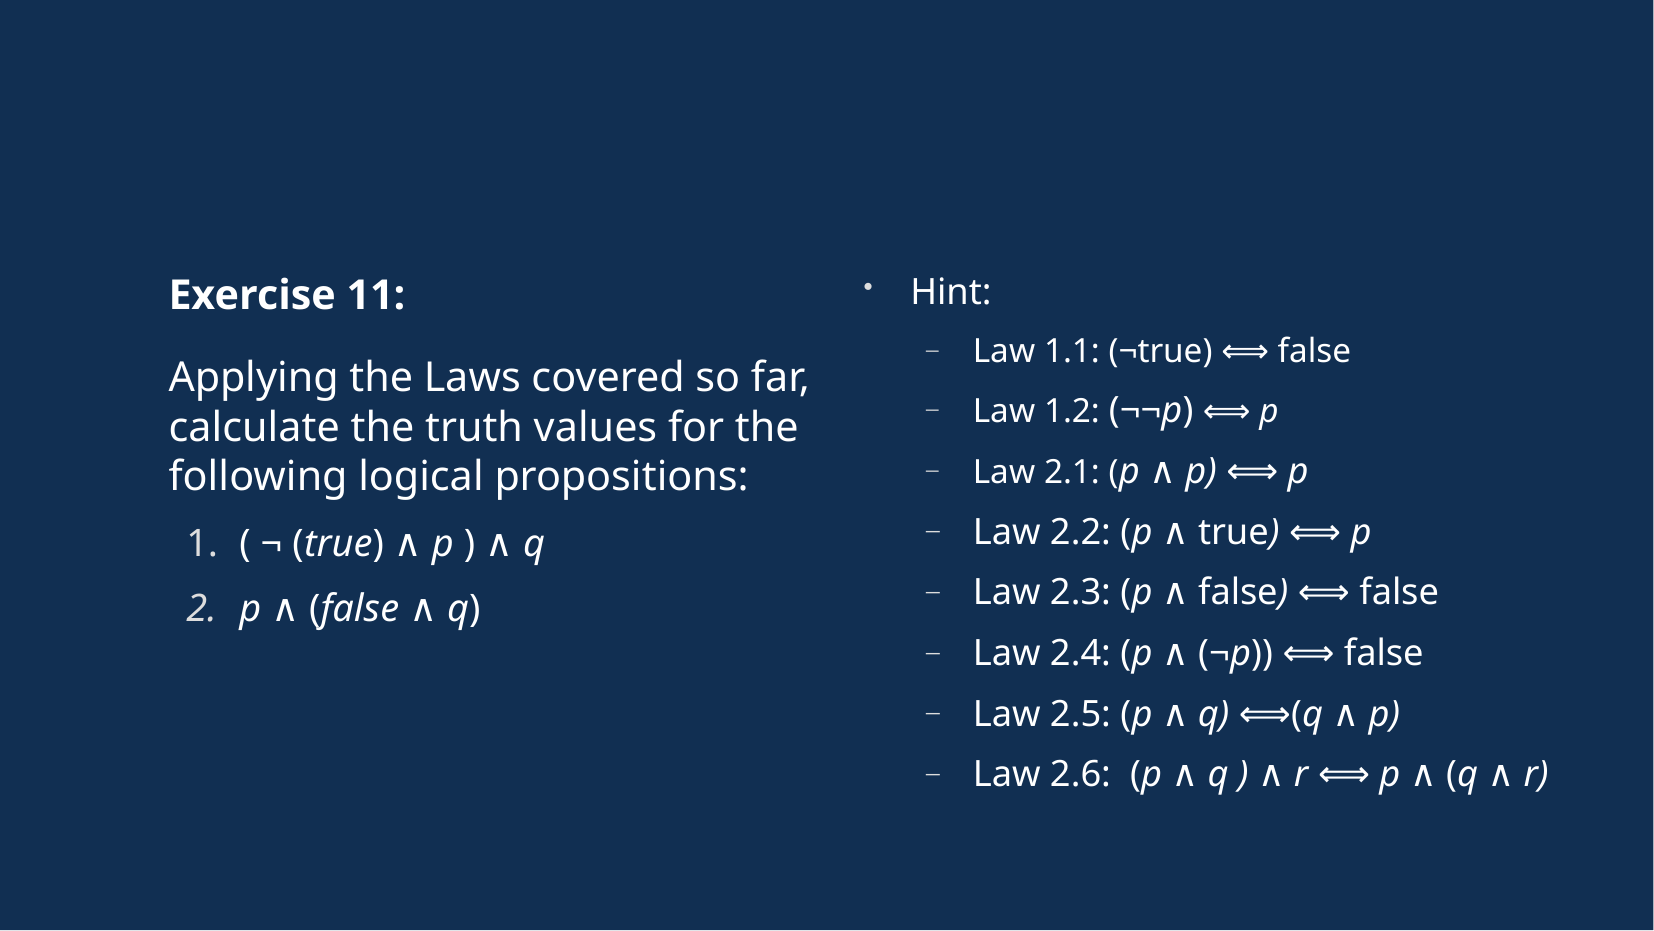

# Exercise 11:
Applying the Laws covered so far, calculate the truth values for the following logical propositions:
( ¬ (true) ∧ p ) ∧ q
p ∧ (false ∧ q)
Hint:
Law 1.1: (¬true) ⟺ false
Law 1.2: (¬¬p) ⟺ p
Law 2.1: (p ∧ p) ⟺ p
Law 2.2: (p ∧ true) ⟺ p
Law 2.3: (p ∧ false) ⟺ false
Law 2.4: (p ∧ (¬p)) ⟺ false
Law 2.5: (p ∧ q) ⟺(q ∧ p)
Law 2.6: (p ∧ q ) ∧ r ⟺ p ∧ (q ∧ r)